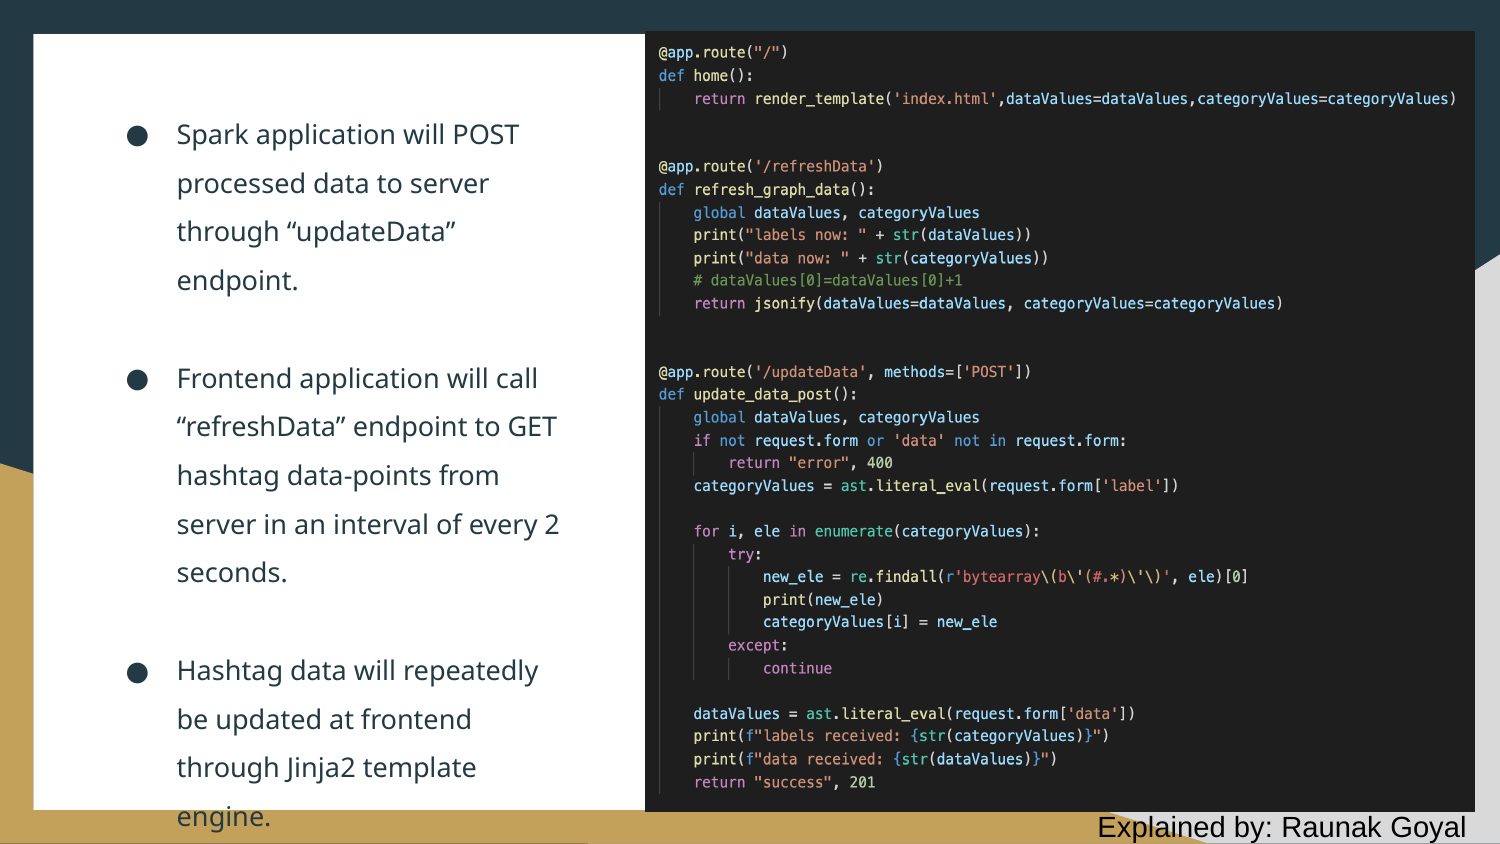

# Spark application will POST processed data to server through “updateData” endpoint.
Frontend application will call “refreshData” endpoint to GET hashtag data-points from server in an interval of every 2 seconds.
Hashtag data will repeatedly be updated at frontend through Jinja2 template engine.
Explained by: Raunak Goyal